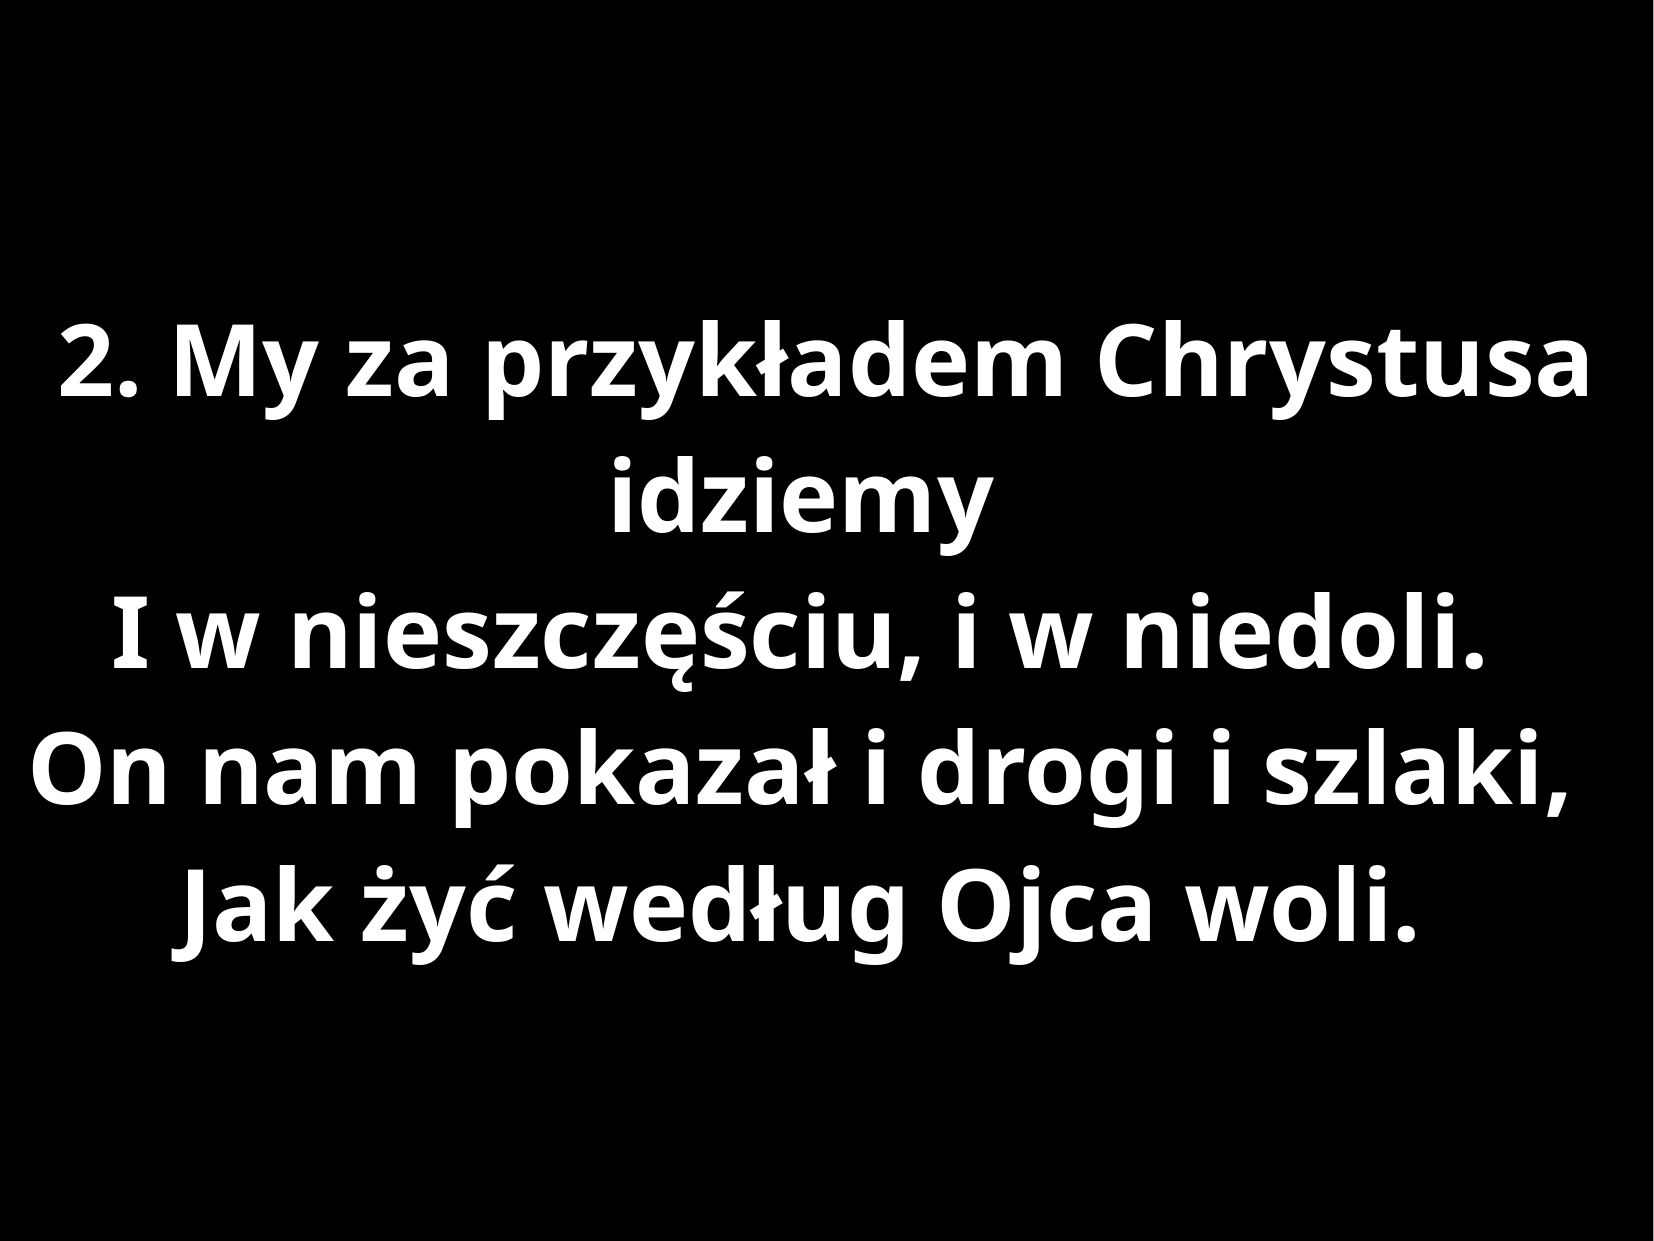

# 2. My za przykładem Chrystusa idziemy I w nieszczęściu, i w niedoli. On nam pokazał i drogi i szlaki, Jak żyć według Ojca woli.